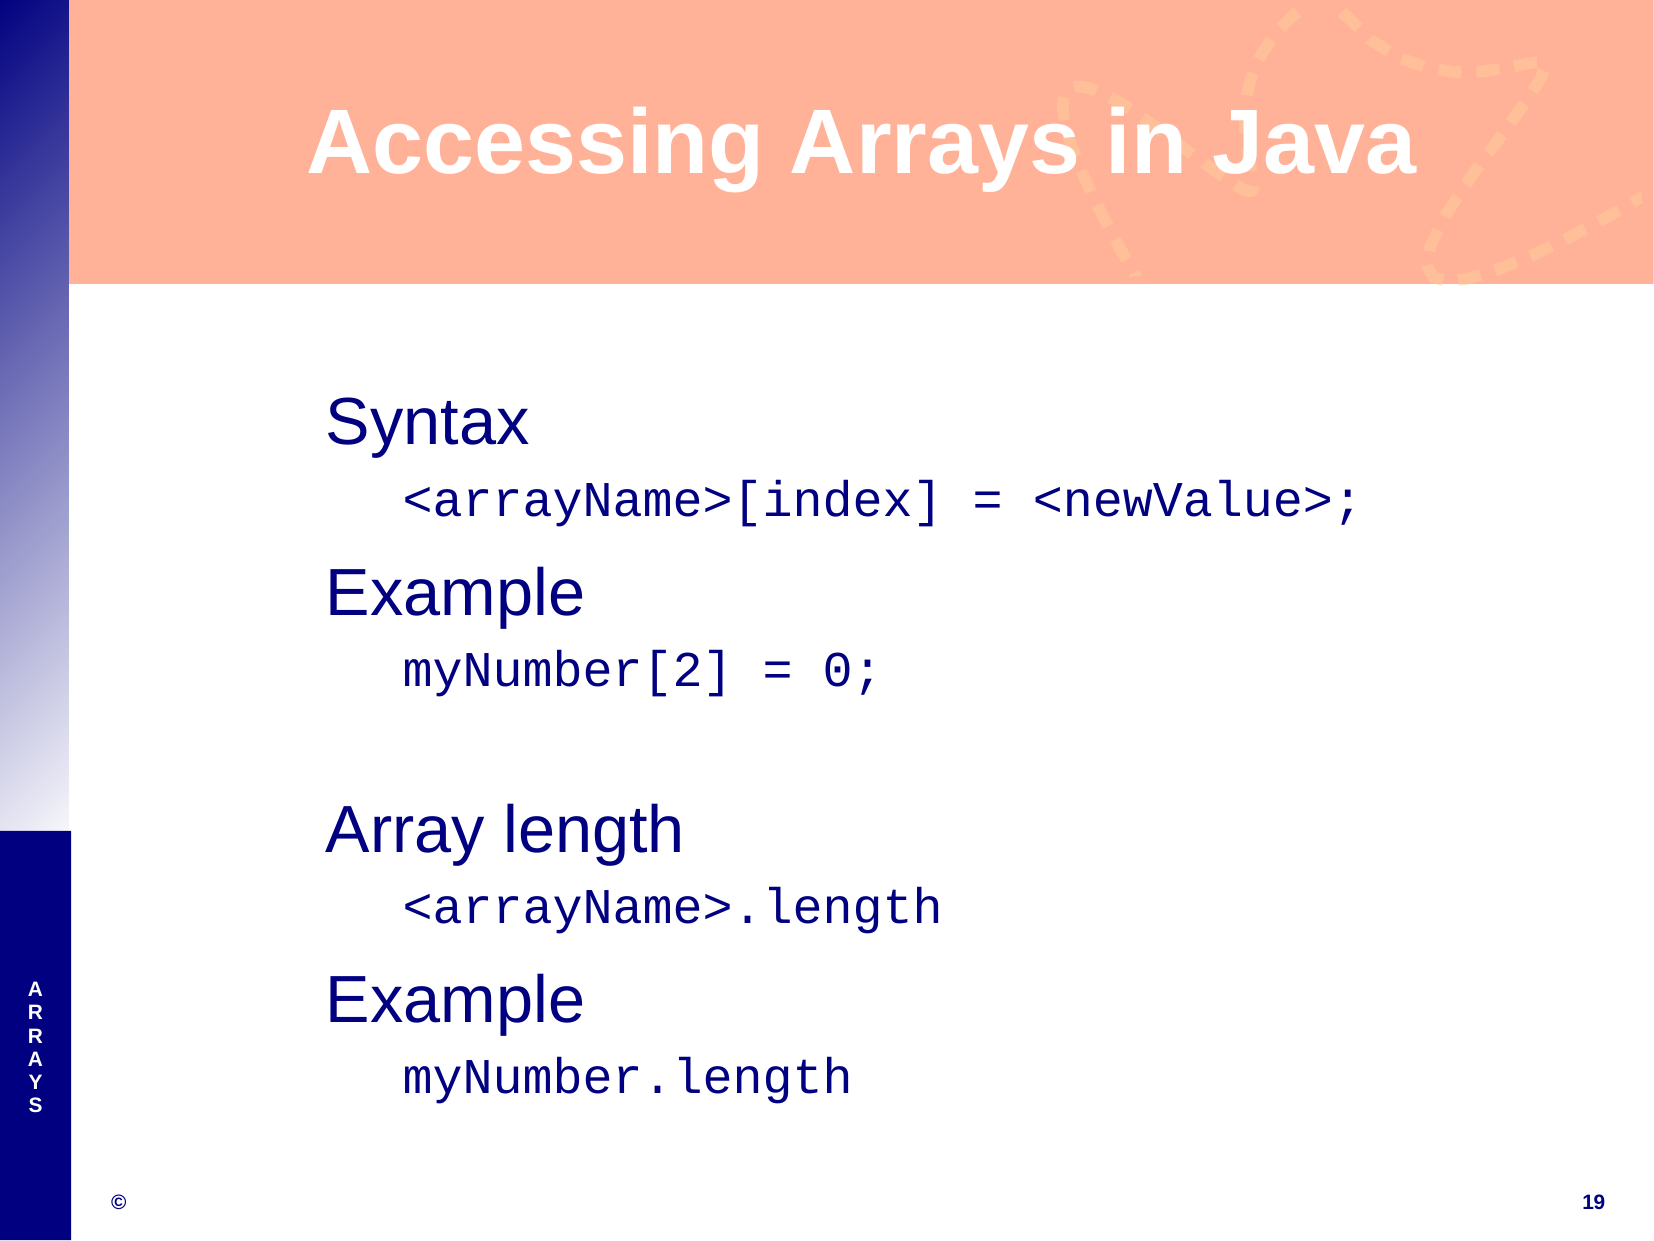

Accessing Arrays in Java
# Syntax
<arrayName>[index] = <newValue>;
Example
myNumber[2] = 0;
Array length
<arrayName>.length
Example
myNumber.length
A
R
R
A
Y
S